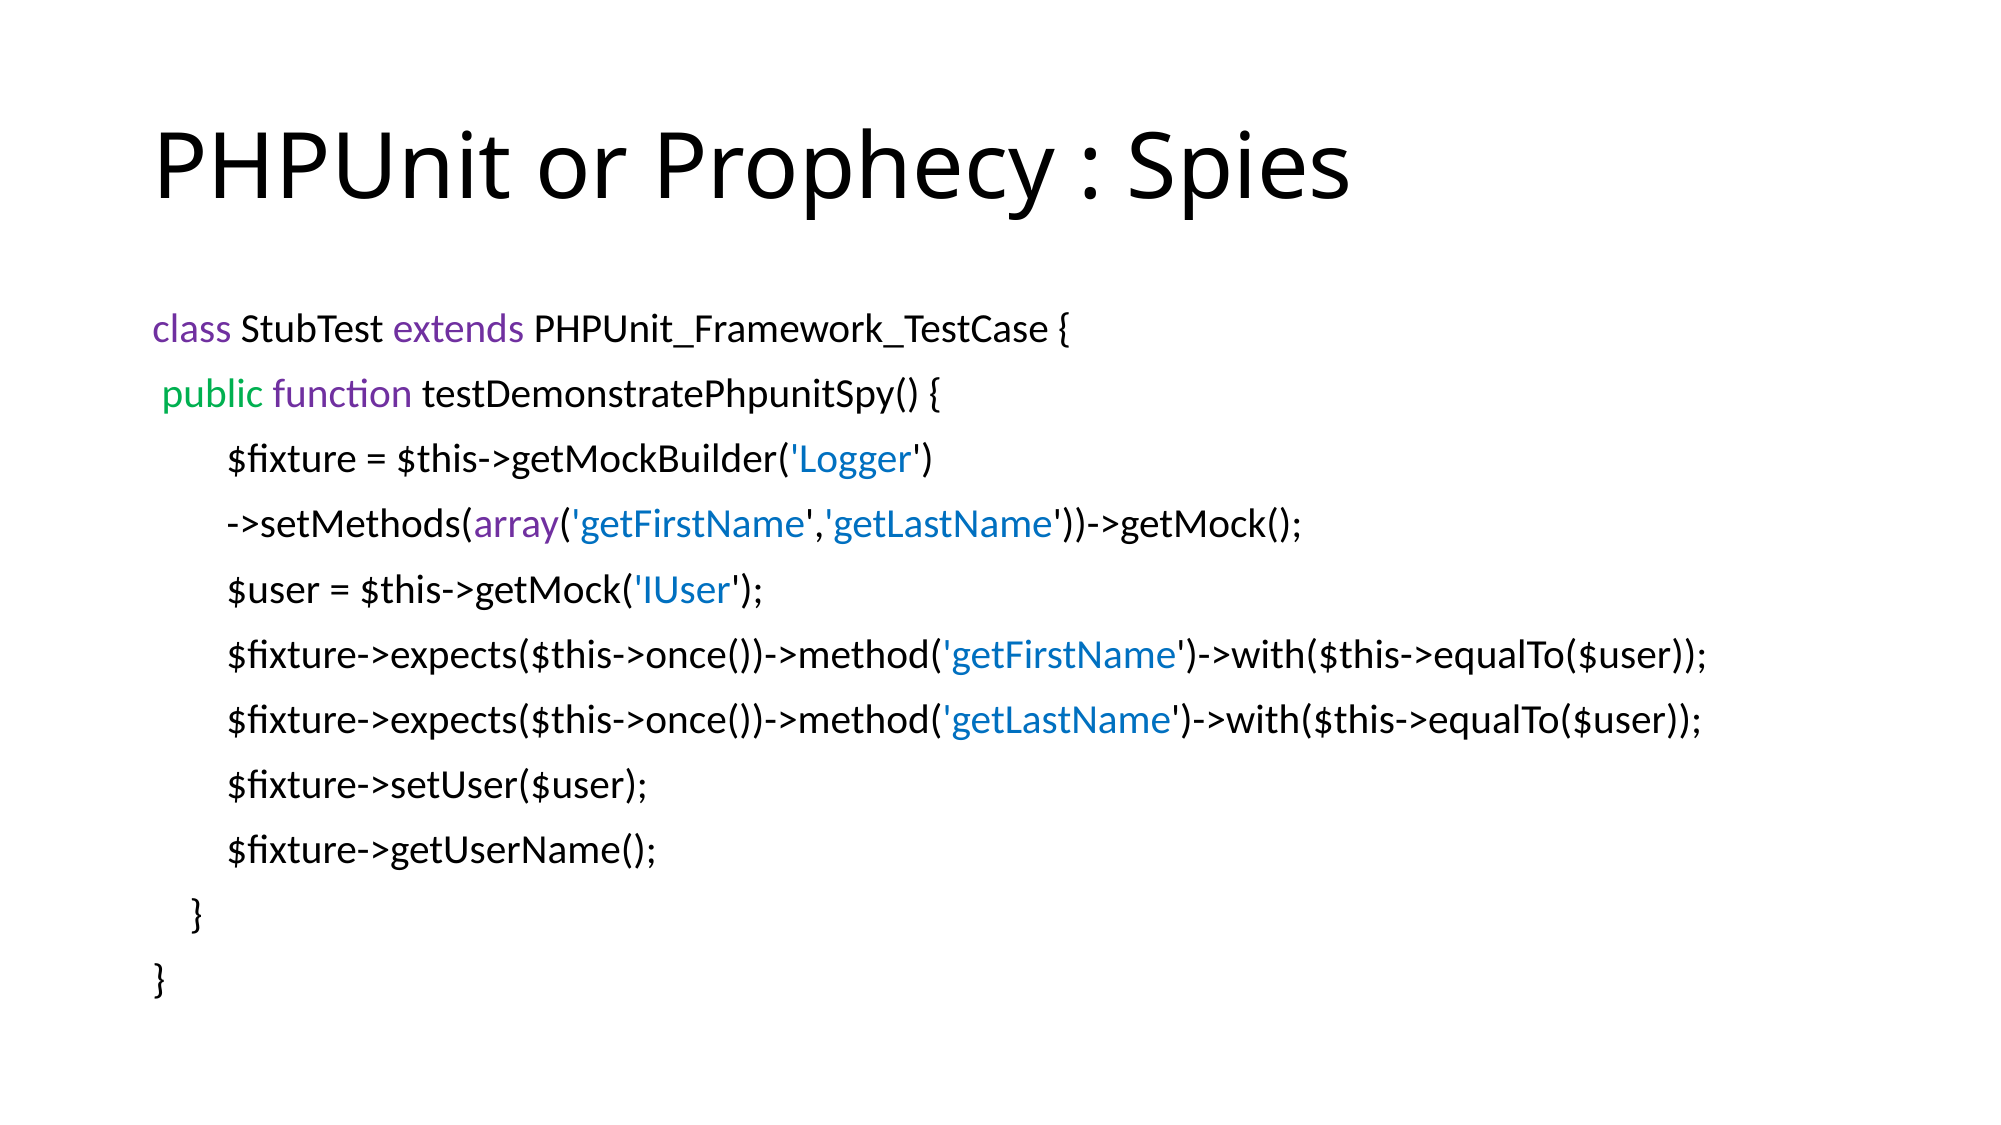

# PHPUnit or Prophecy : Spies
class StubTest extends PHPUnit_Framework_TestCase {
 public function testDemonstratePhpunitSpy() {
 $fixture = $this->getMockBuilder('Logger')
		->setMethods(array('getFirstName','getLastName'))->getMock();
 $user = $this->getMock('IUser');
 $fixture->expects($this->once())->method('getFirstName')->with($this->equalTo($user));
 $fixture->expects($this->once())->method('getLastName')->with($this->equalTo($user));
 $fixture->setUser($user);
 $fixture->getUserName();
 }
}